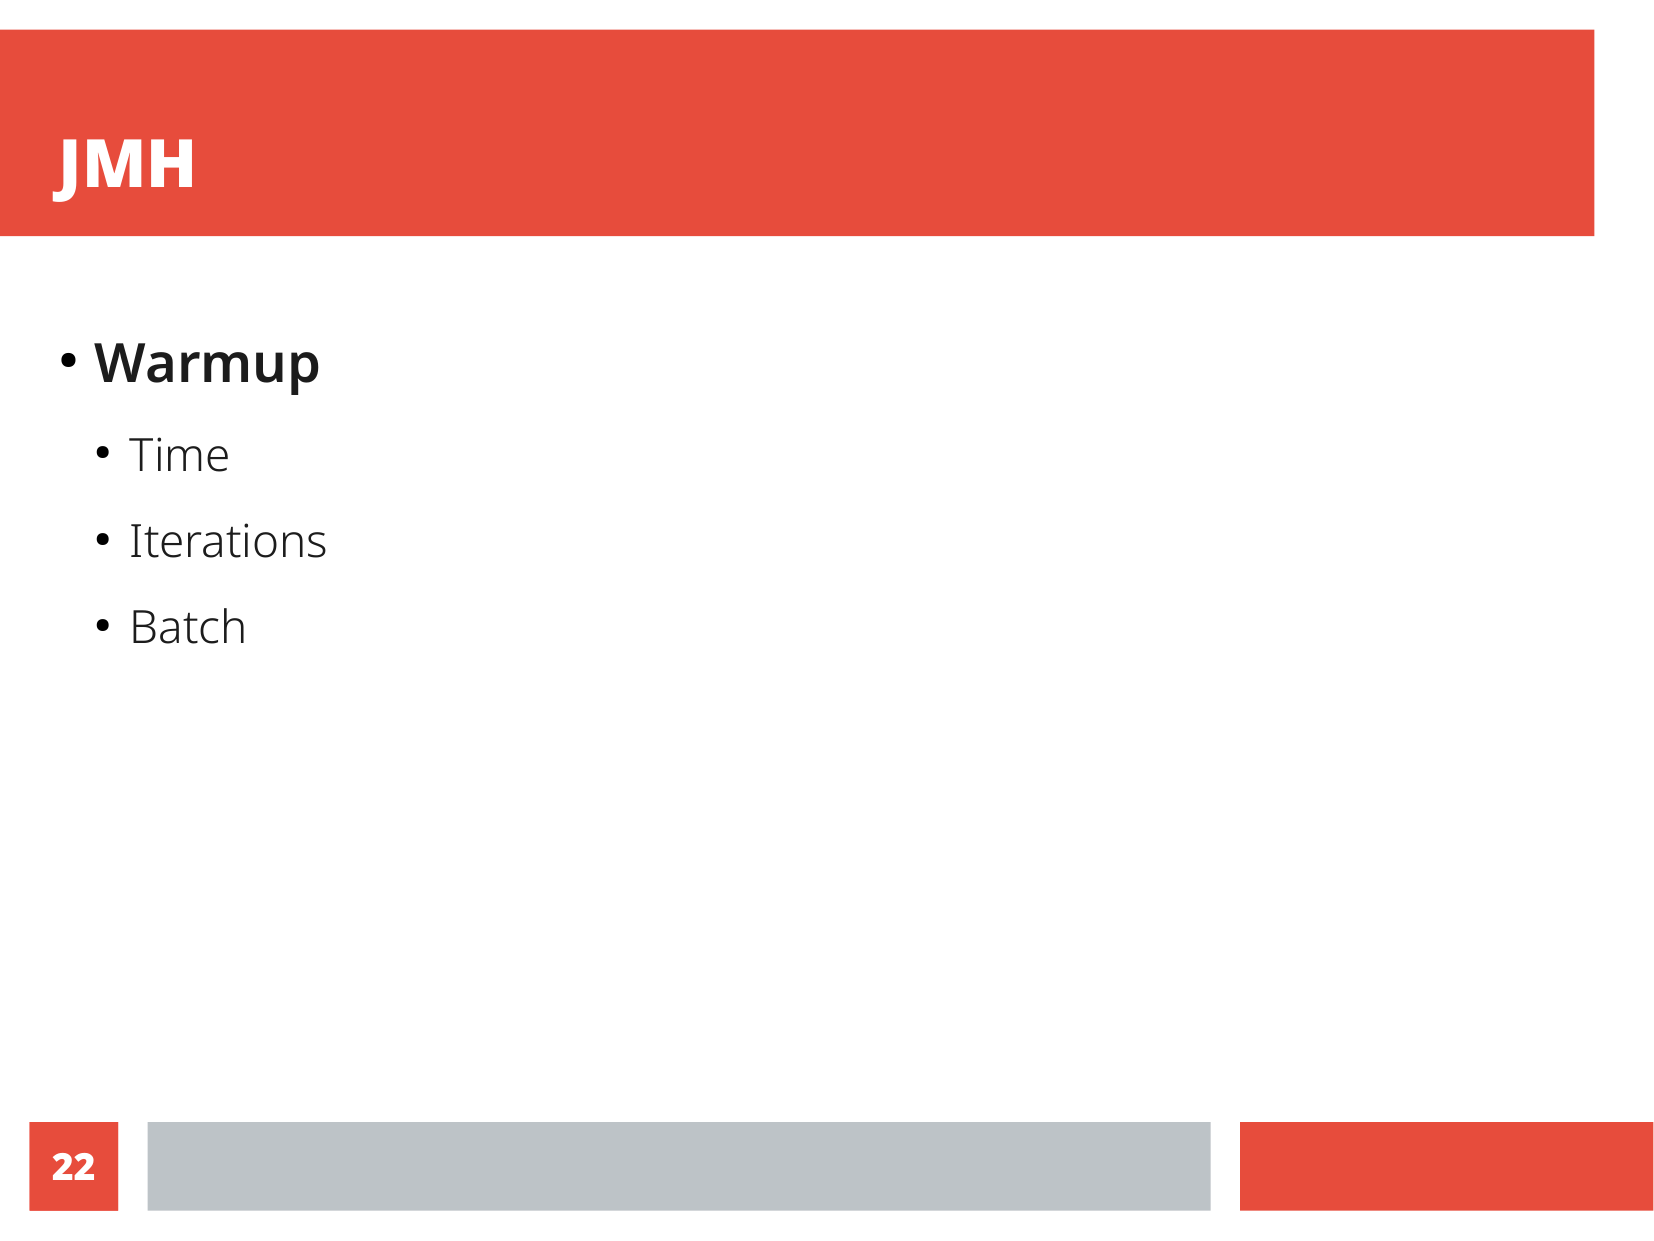

# JMH
Warmup
Time
Iterations
Batch
22